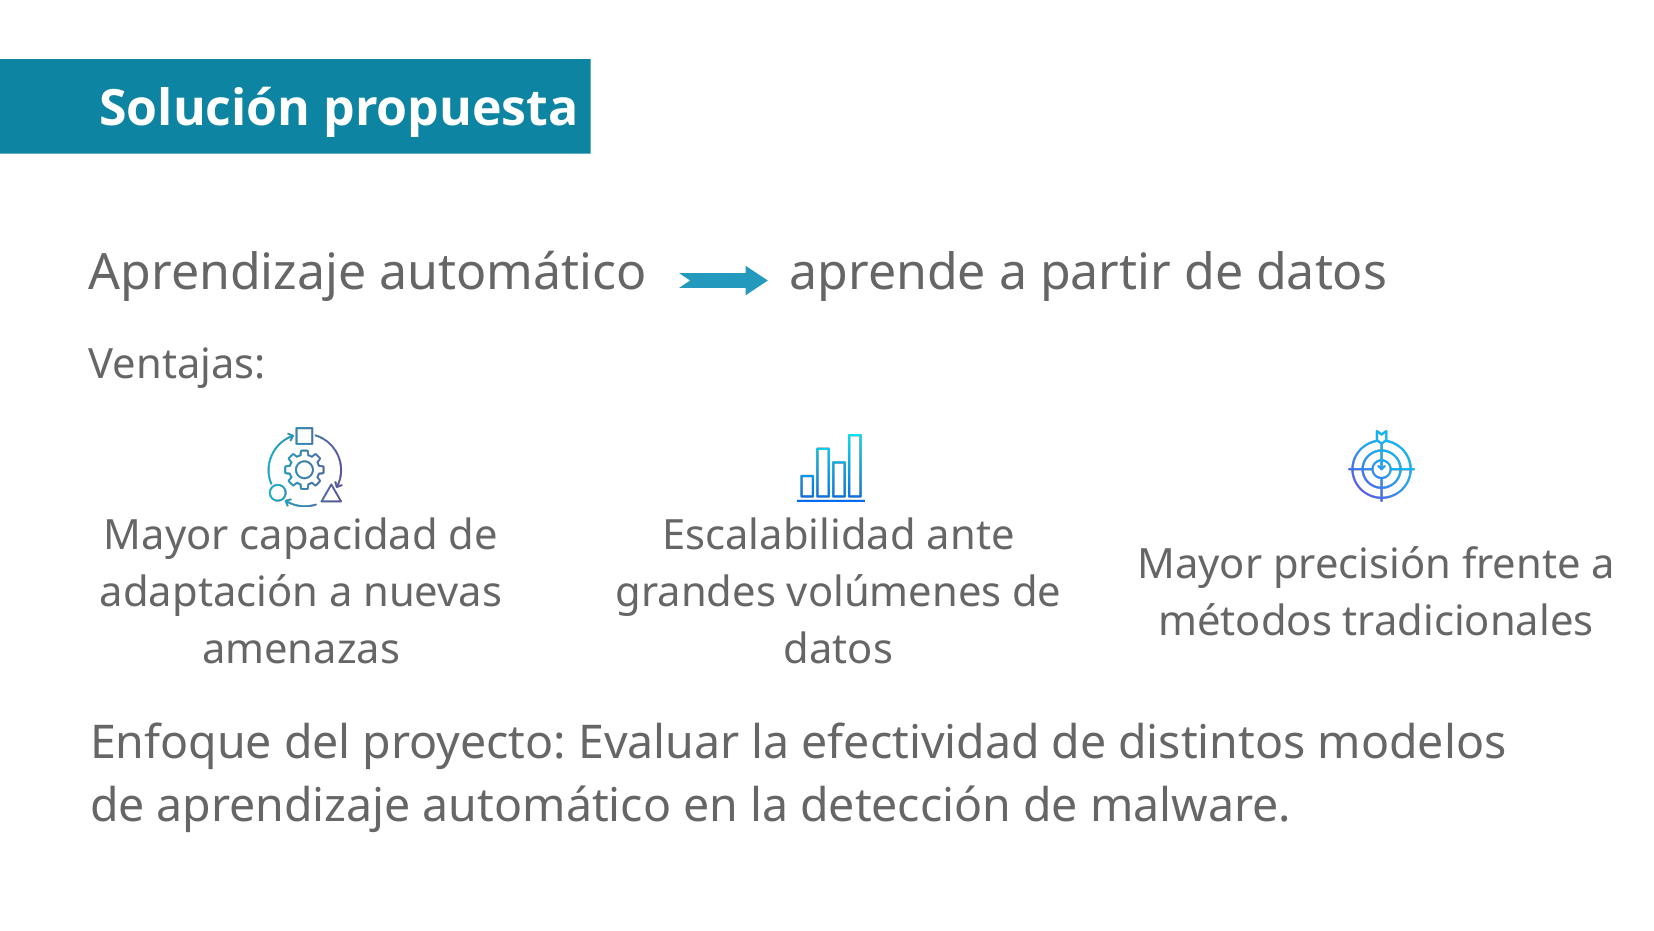

# Solución propuesta
Aprendizaje automático aprende a partir de datos
Ventajas:
Mayor capacidad de adaptación a nuevas amenazas
Escalabilidad ante grandes volúmenes de datos
Mayor precisión frente a métodos tradicionales
Enfoque del proyecto: Evaluar la efectividad de distintos modelos de aprendizaje automático en la detección de malware.